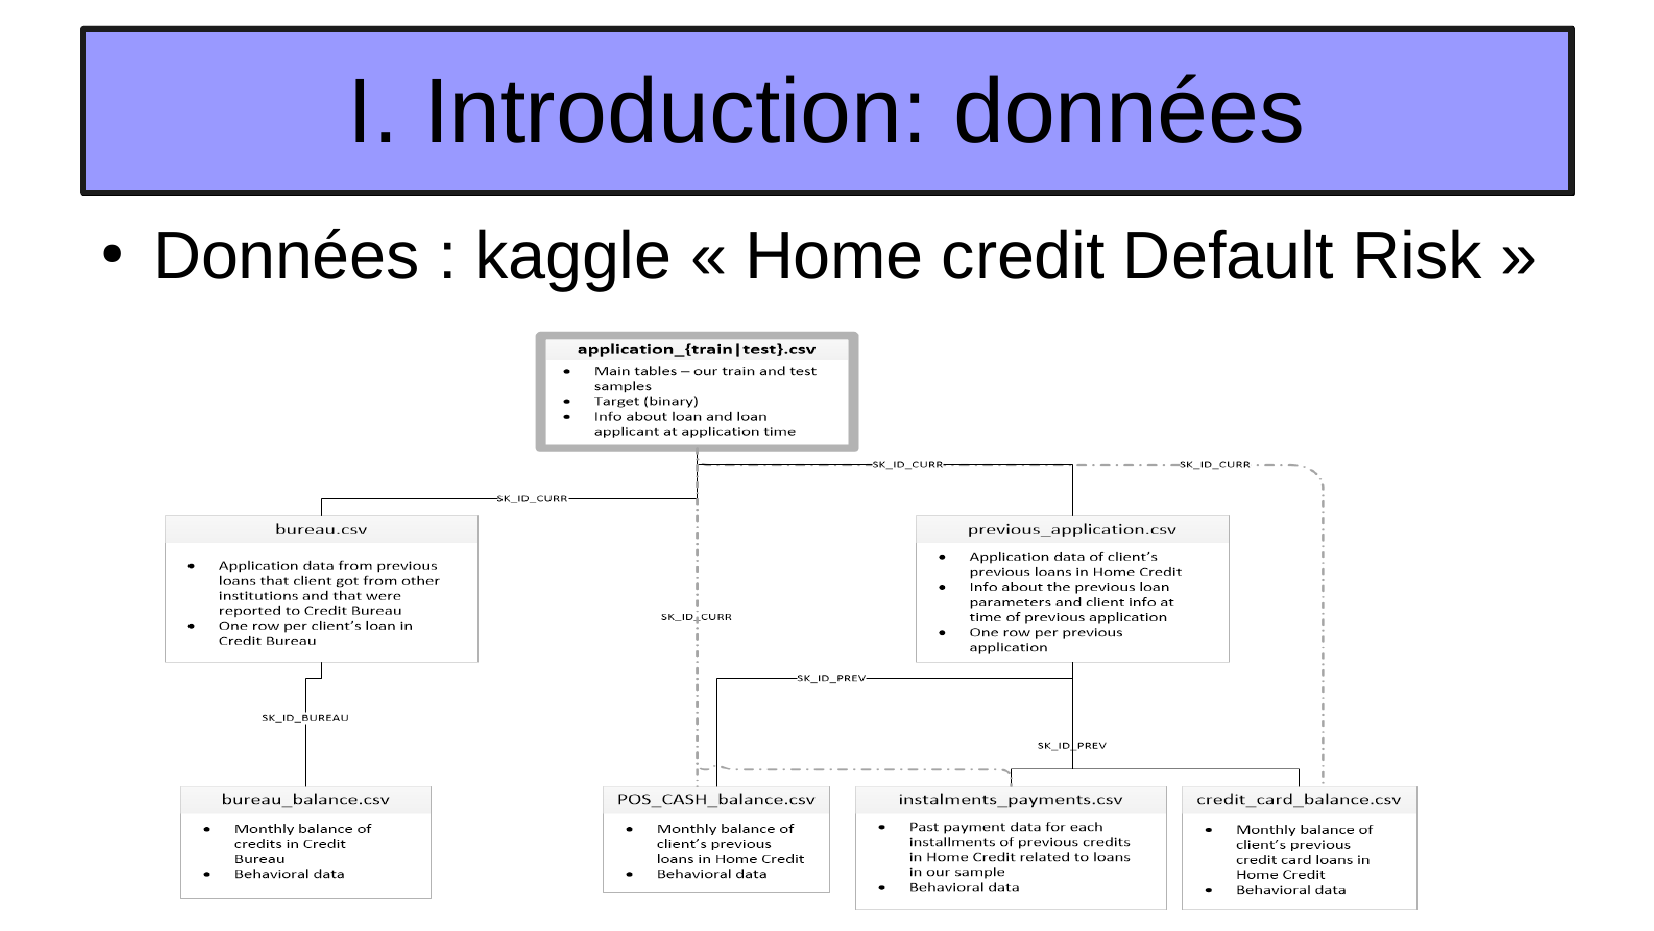

I. Introduction: données
#
Données : kaggle « Home credit Default Risk »